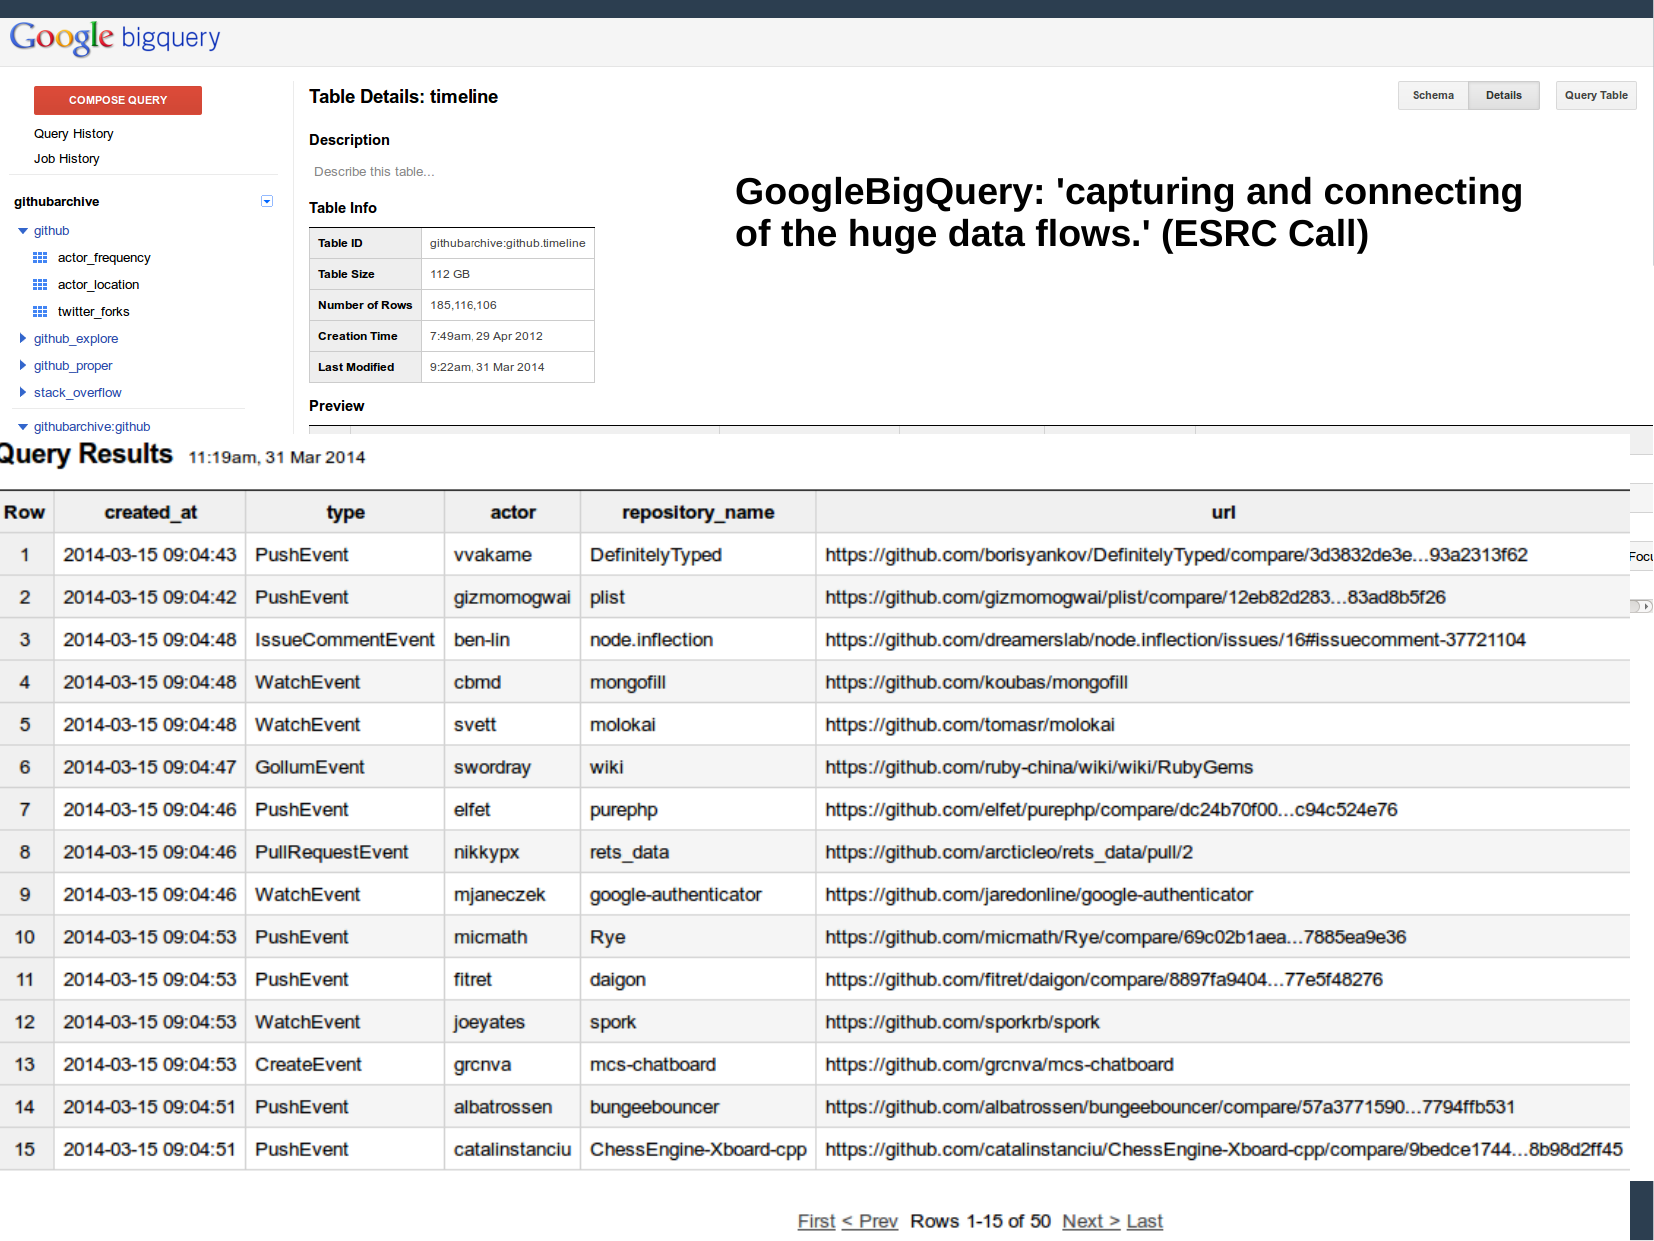

GoogleBigQuery: 'capturing and connecting of the huge data flows.' (ESRC Call)